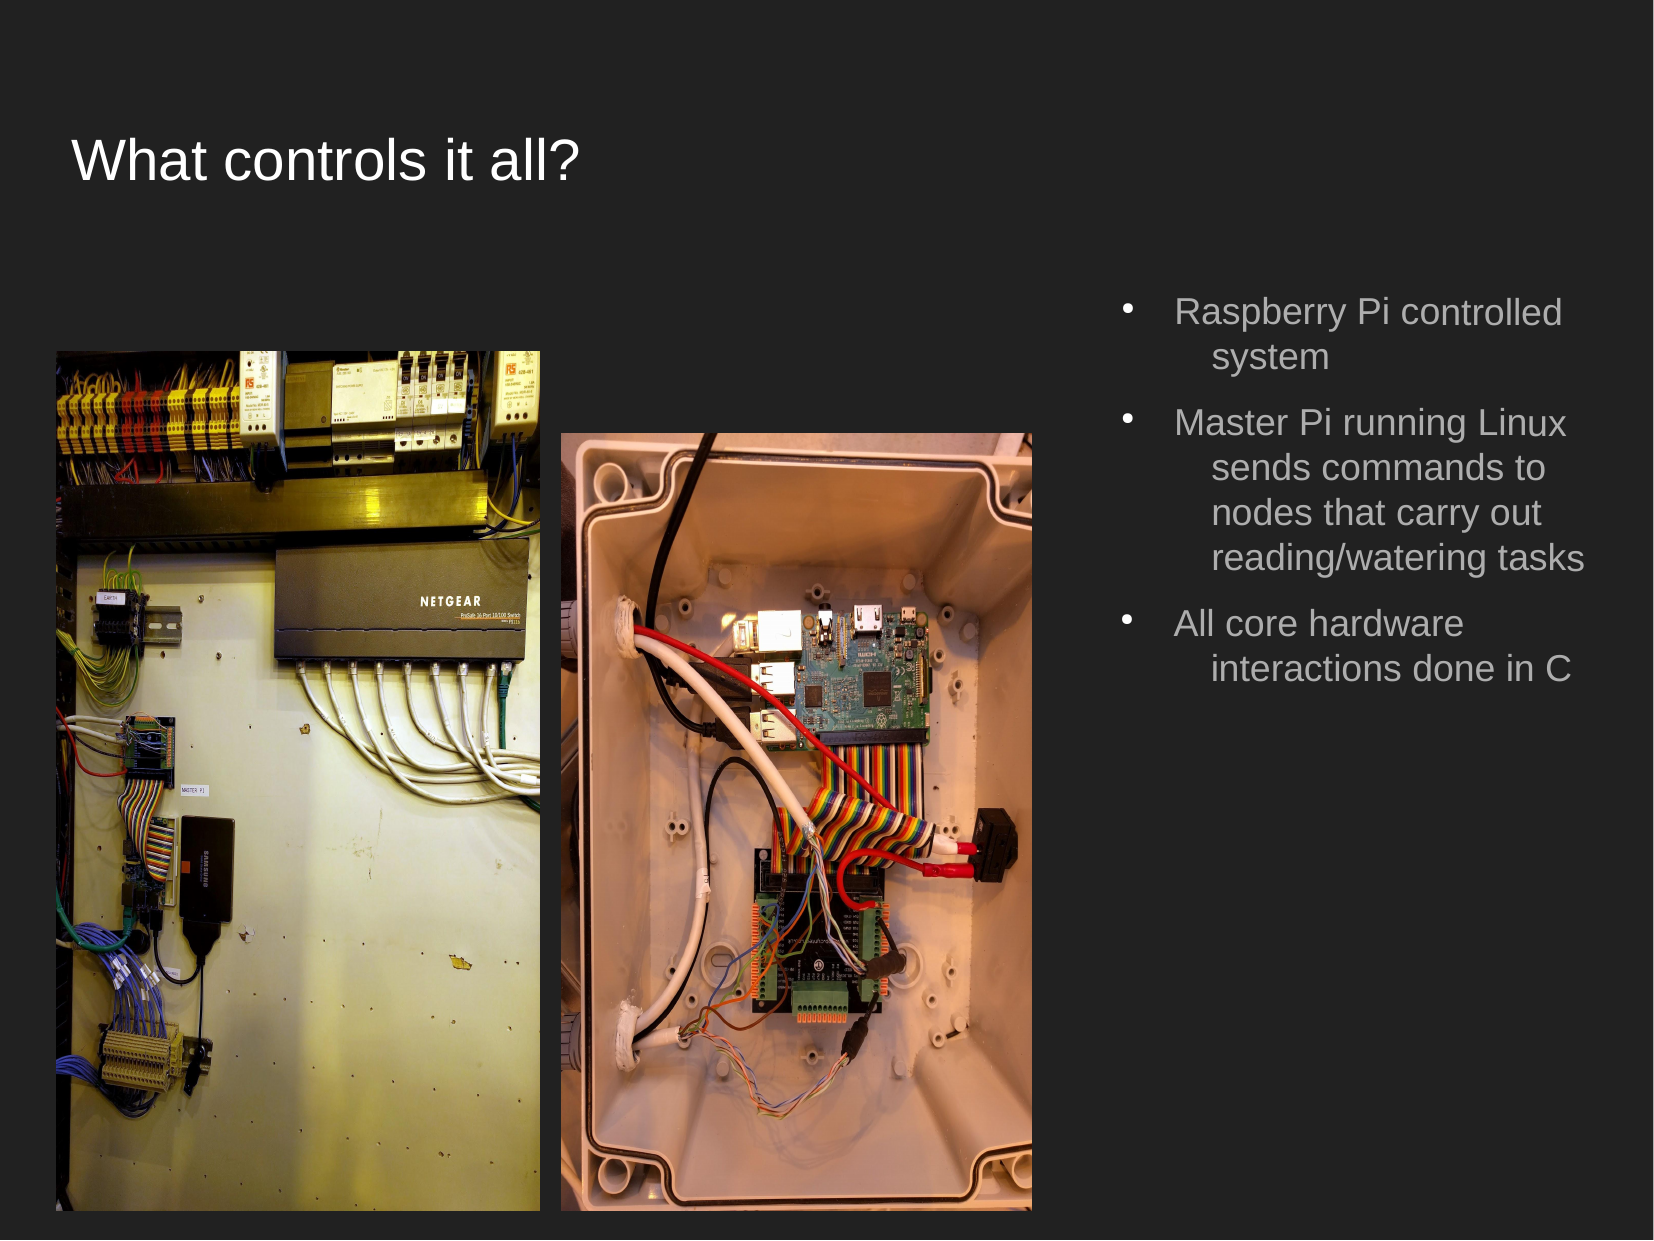

# What controls it all?
Raspberry Pi controlled system
Master Pi running Linux sends commands to nodes that carry out reading/watering tasks
All core hardware interactions done in C